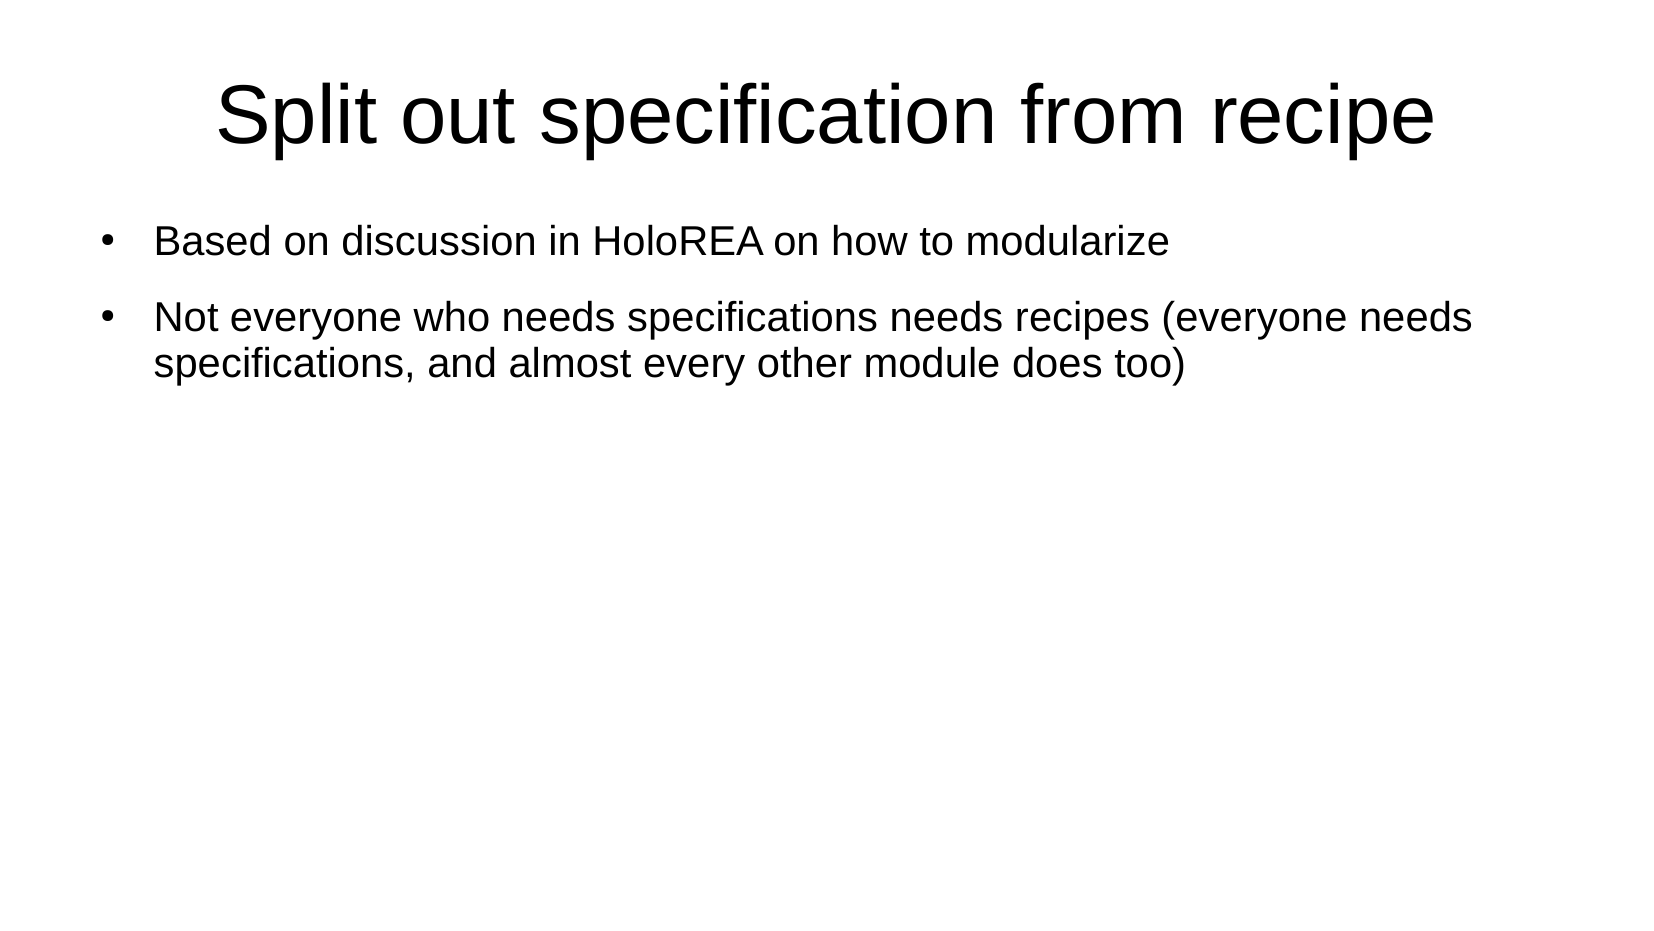

# Split out specification from recipe
Based on discussion in HoloREA on how to modularize
Not everyone who needs specifications needs recipes (everyone needs specifications, and almost every other module does too)